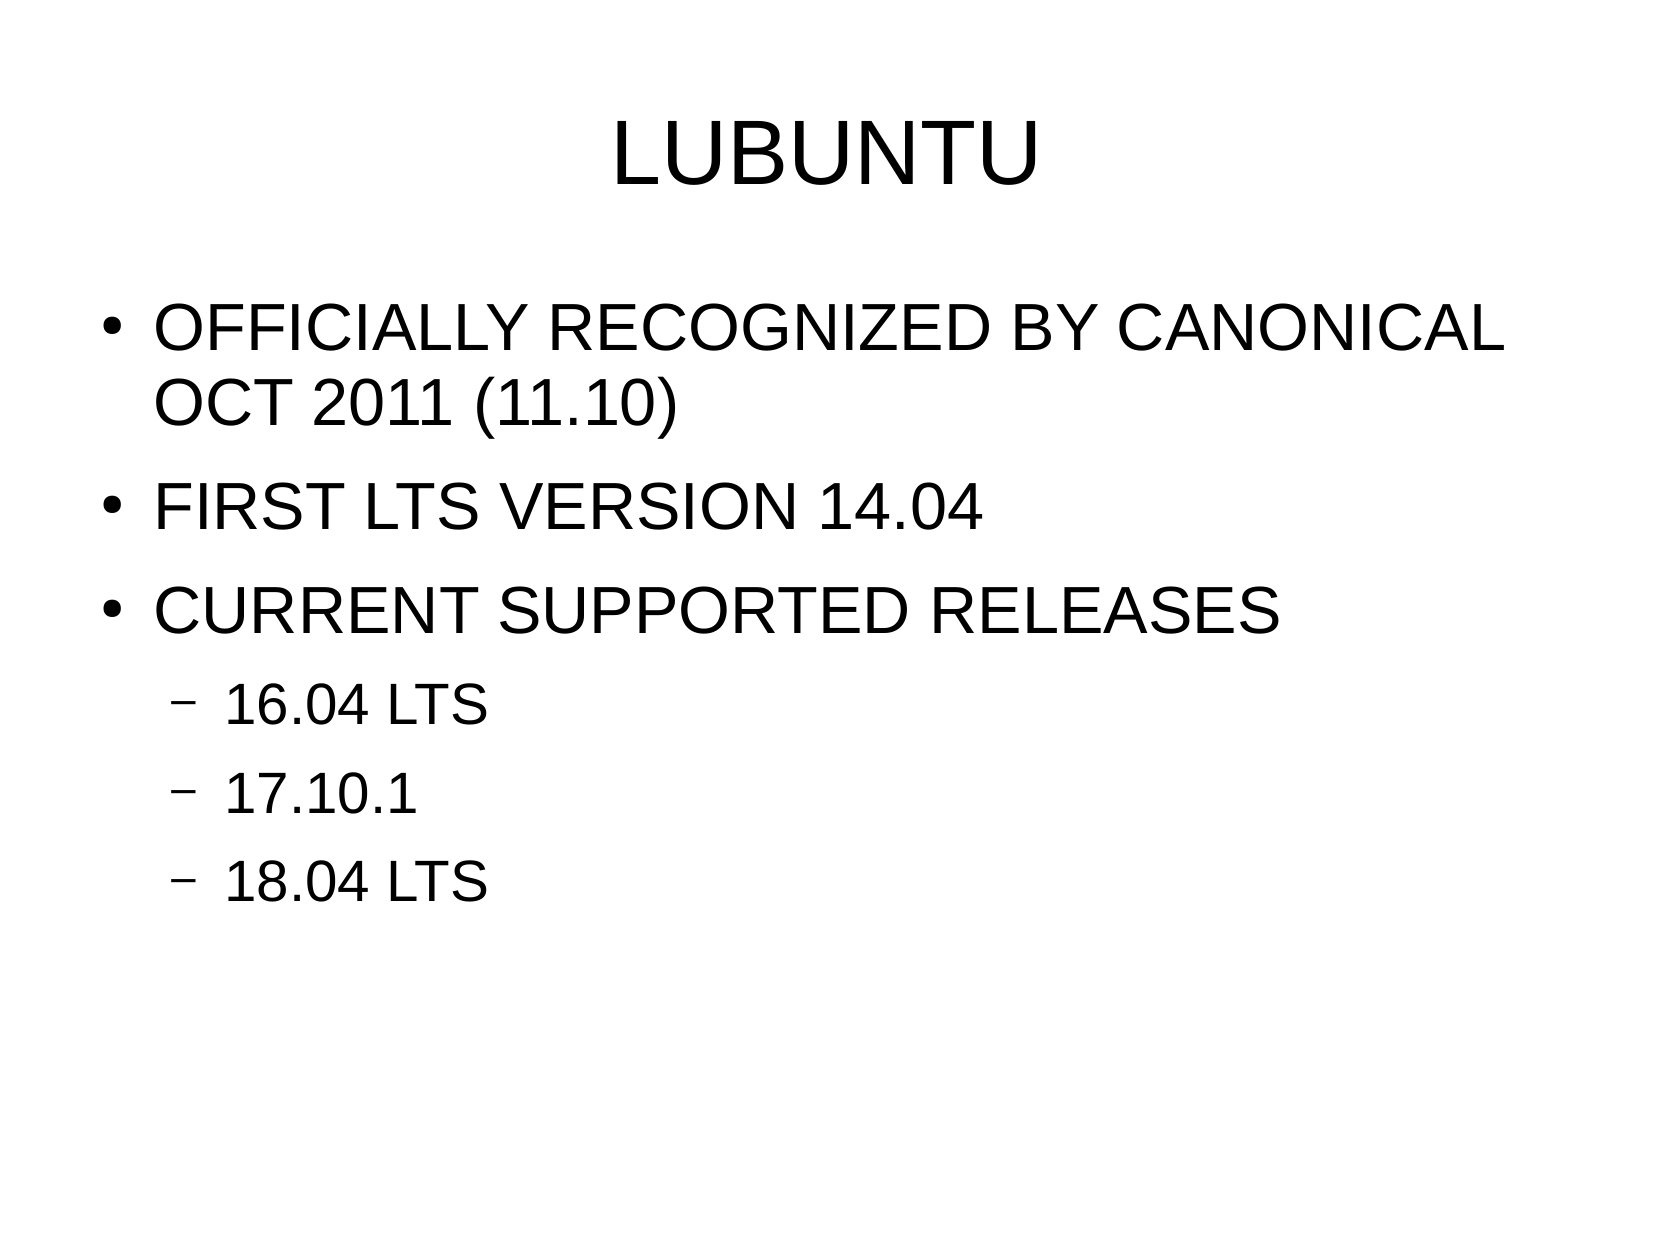

# LUBUNTU
OFFICIALLY RECOGNIZED BY CANONICAL OCT 2011 (11.10)
FIRST LTS VERSION 14.04
CURRENT SUPPORTED RELEASES
16.04 LTS
17.10.1
18.04 LTS